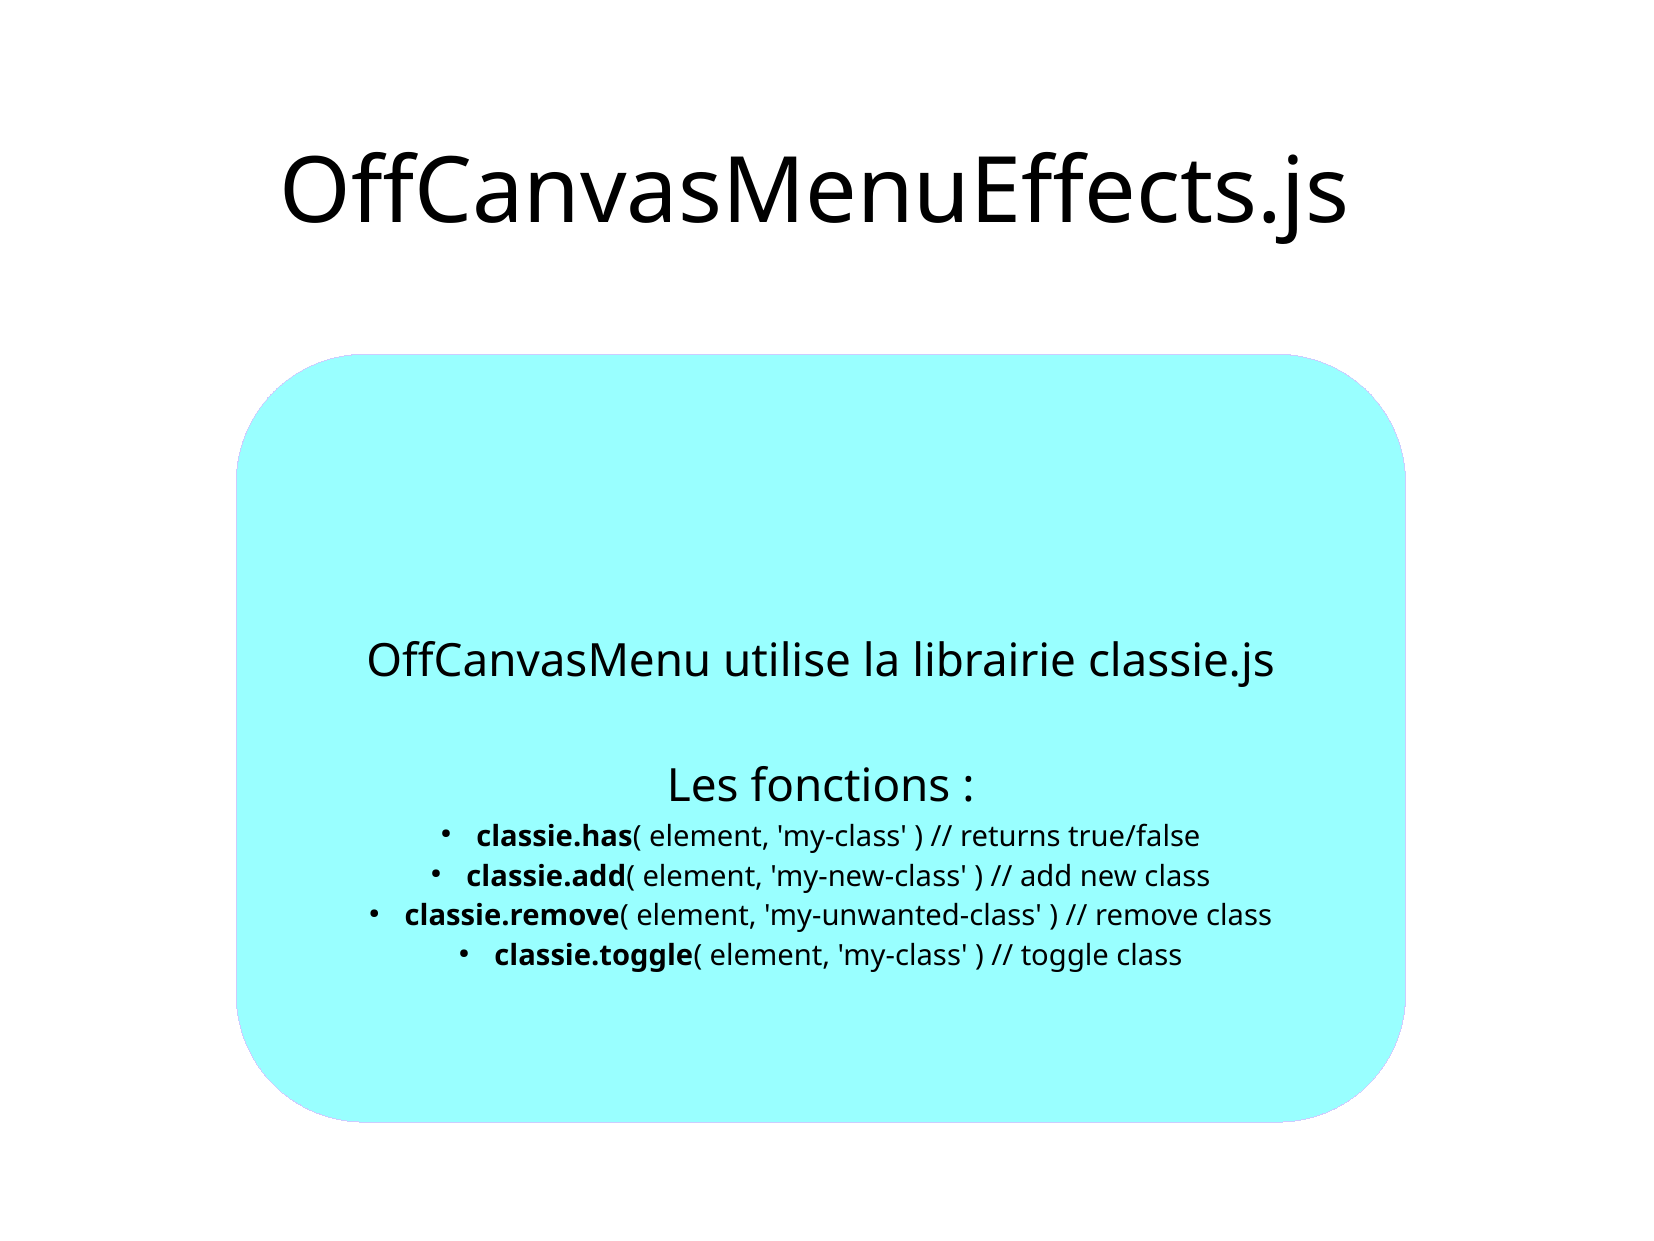

# OffCanvasMenuEffects.js
OffCanvasMenu utilise la librairie classie.js
Les fonctions :
classie.has( element, 'my-class' ) // returns true/false
classie.add( element, 'my-new-class' ) // add new class
classie.remove( element, 'my-unwanted-class' ) // remove class
classie.toggle( element, 'my-class' ) // toggle class